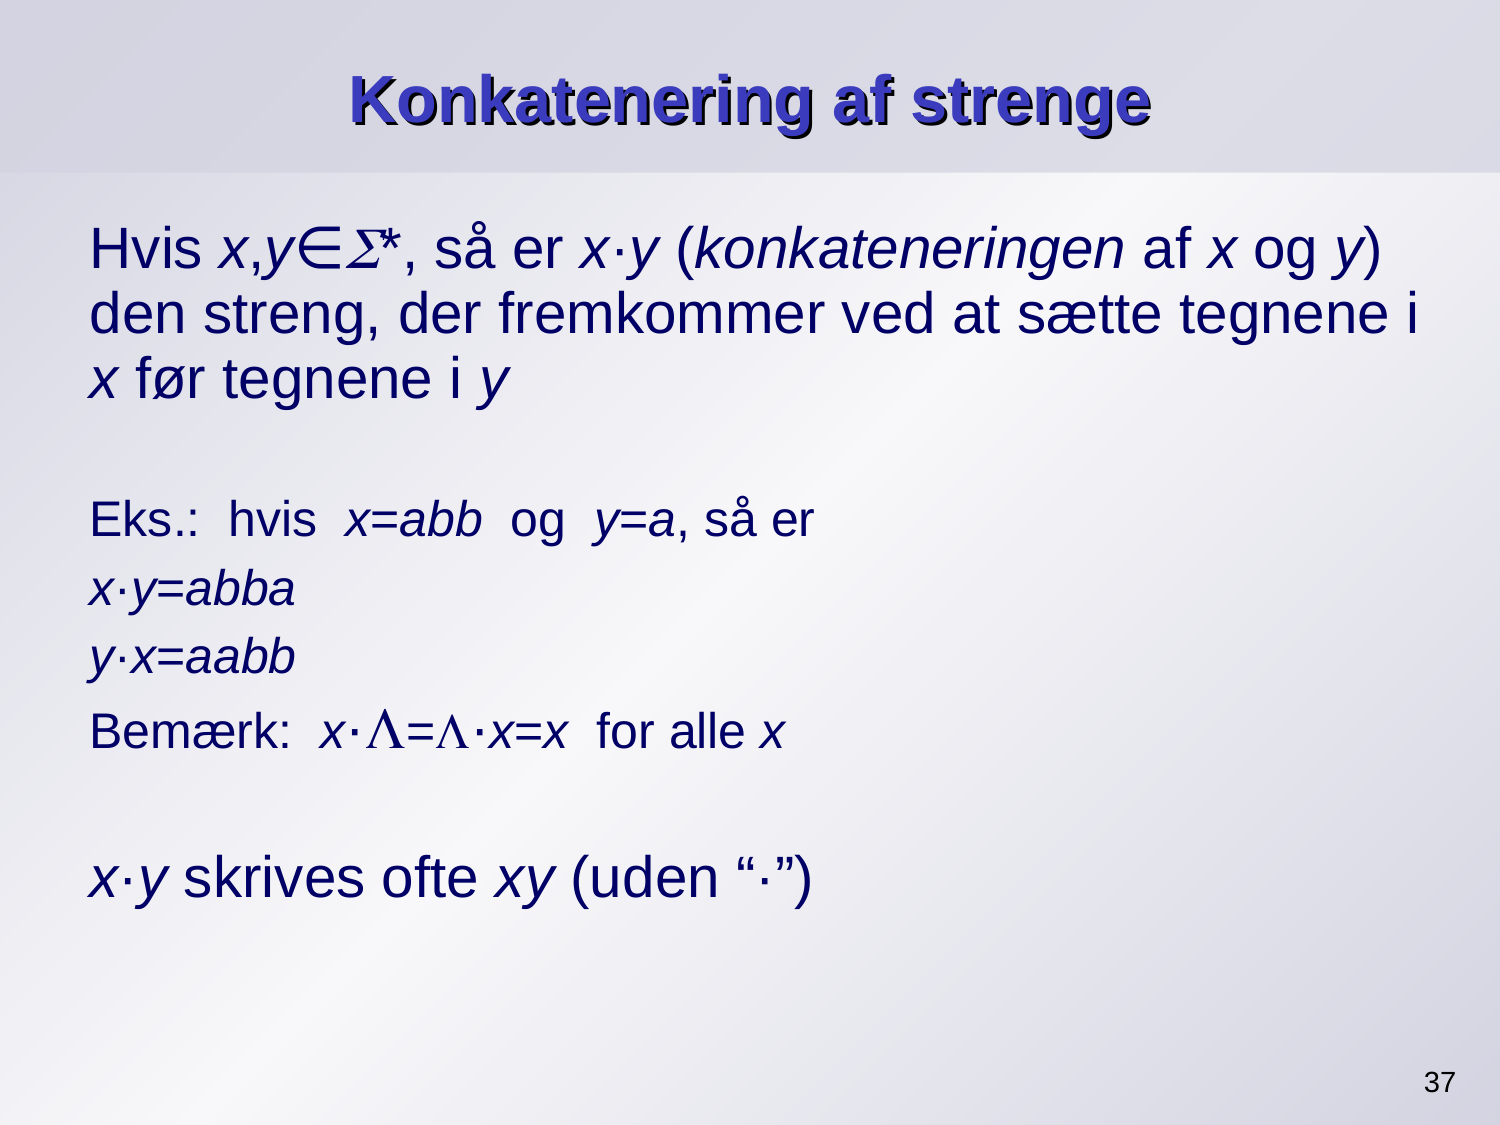

# Konkatenering af strenge
Hvis x,y∈Σ*, så er x·y (konkateneringen af x og y) den streng, der fremkommer ved at sætte tegnene i x før tegnene i y
Eks.: hvis x=abb og y=a, så er
x·y=abba
y·x=aabb
Bemærk: x·Λ=Λ·x=x for alle x
x·y skrives ofte xy (uden “·”)
37